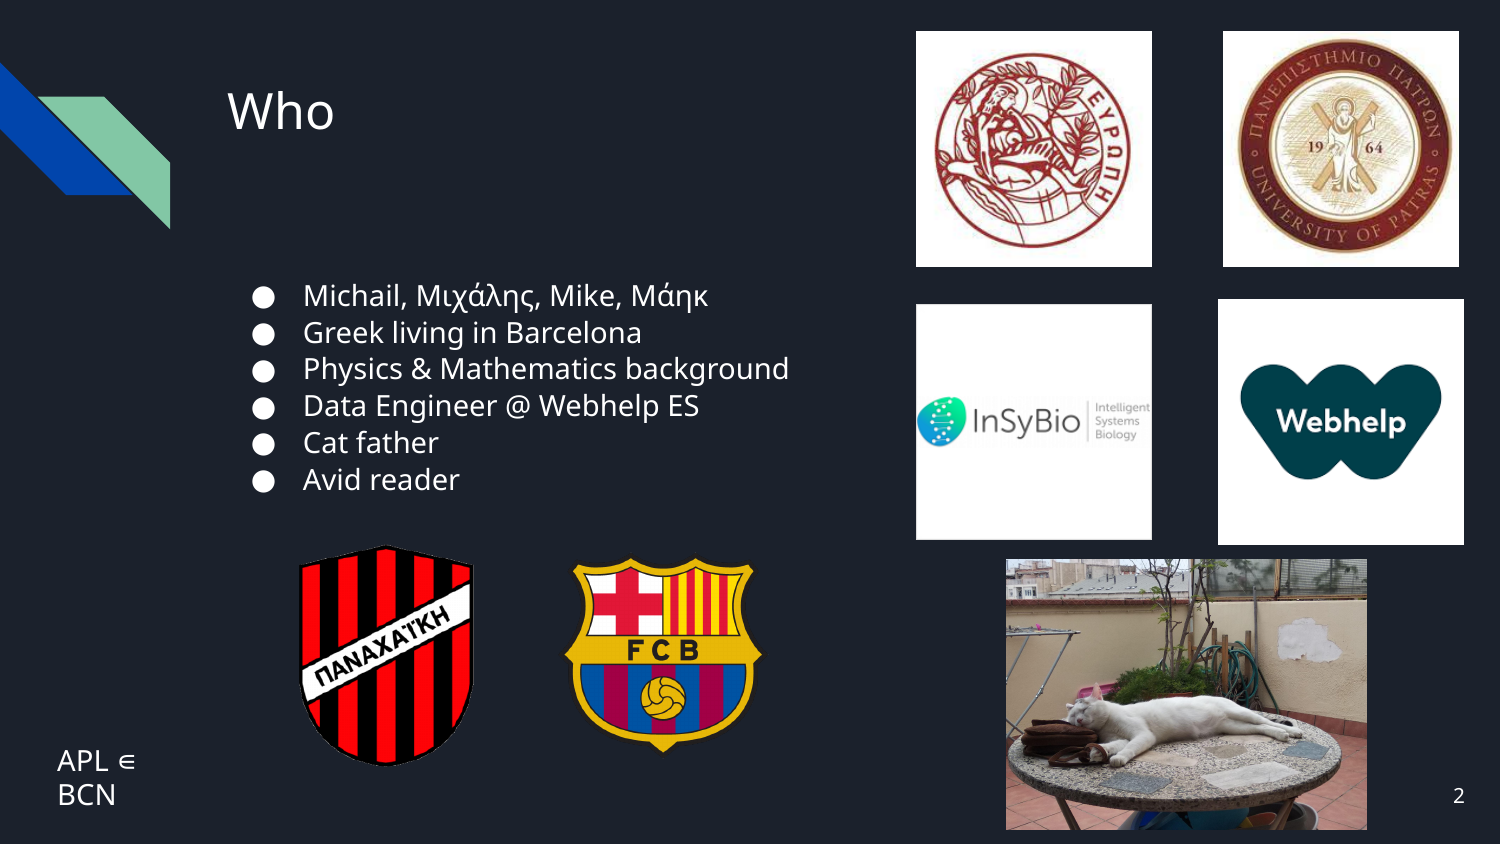

# Who
Michail, Μιχάλης, Mike, Μάηκ
Greek living in Barcelona
Physics & Mathematics background
Data Engineer @ Webhelp ES
Cat father
Avid reader